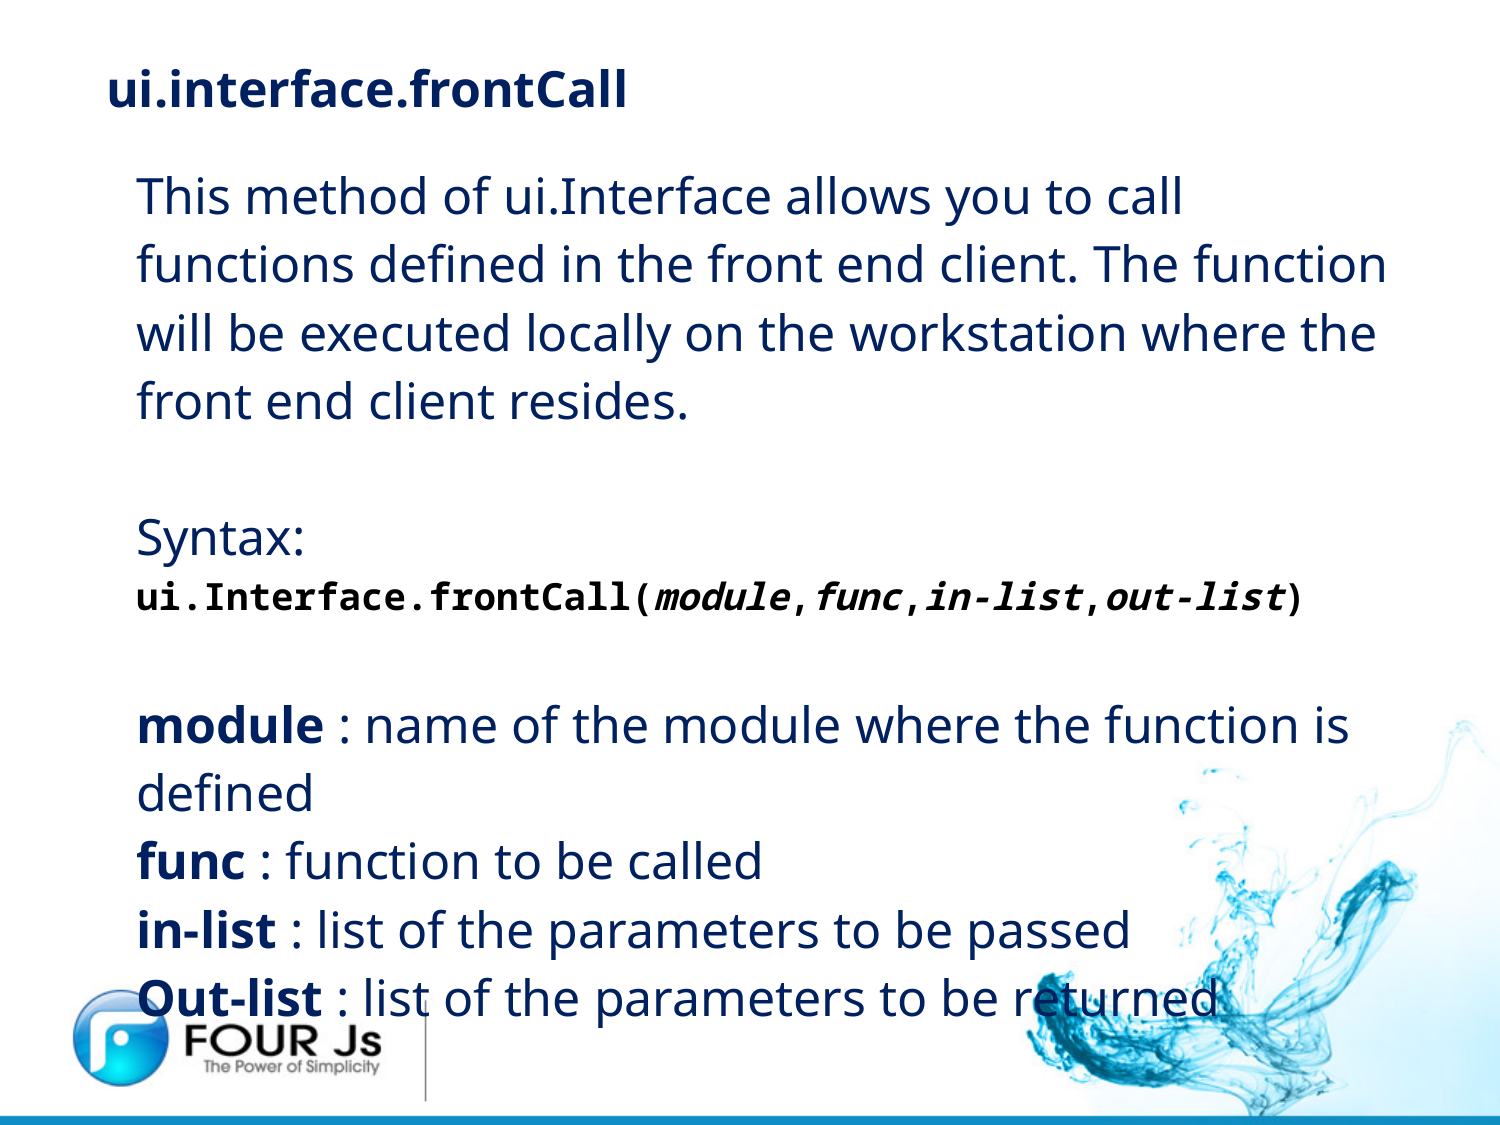

# ui.interface.frontCall
This method of ui.Interface allows you to call functions defined in the front end client. The function will be executed locally on the workstation where the front end client resides.
Syntax:
ui.Interface.frontCall(module,func,in-list,out-list)
module : name of the module where the function is defined
func : function to be called
in-list : list of the parameters to be passed
Out-list : list of the parameters to be returned